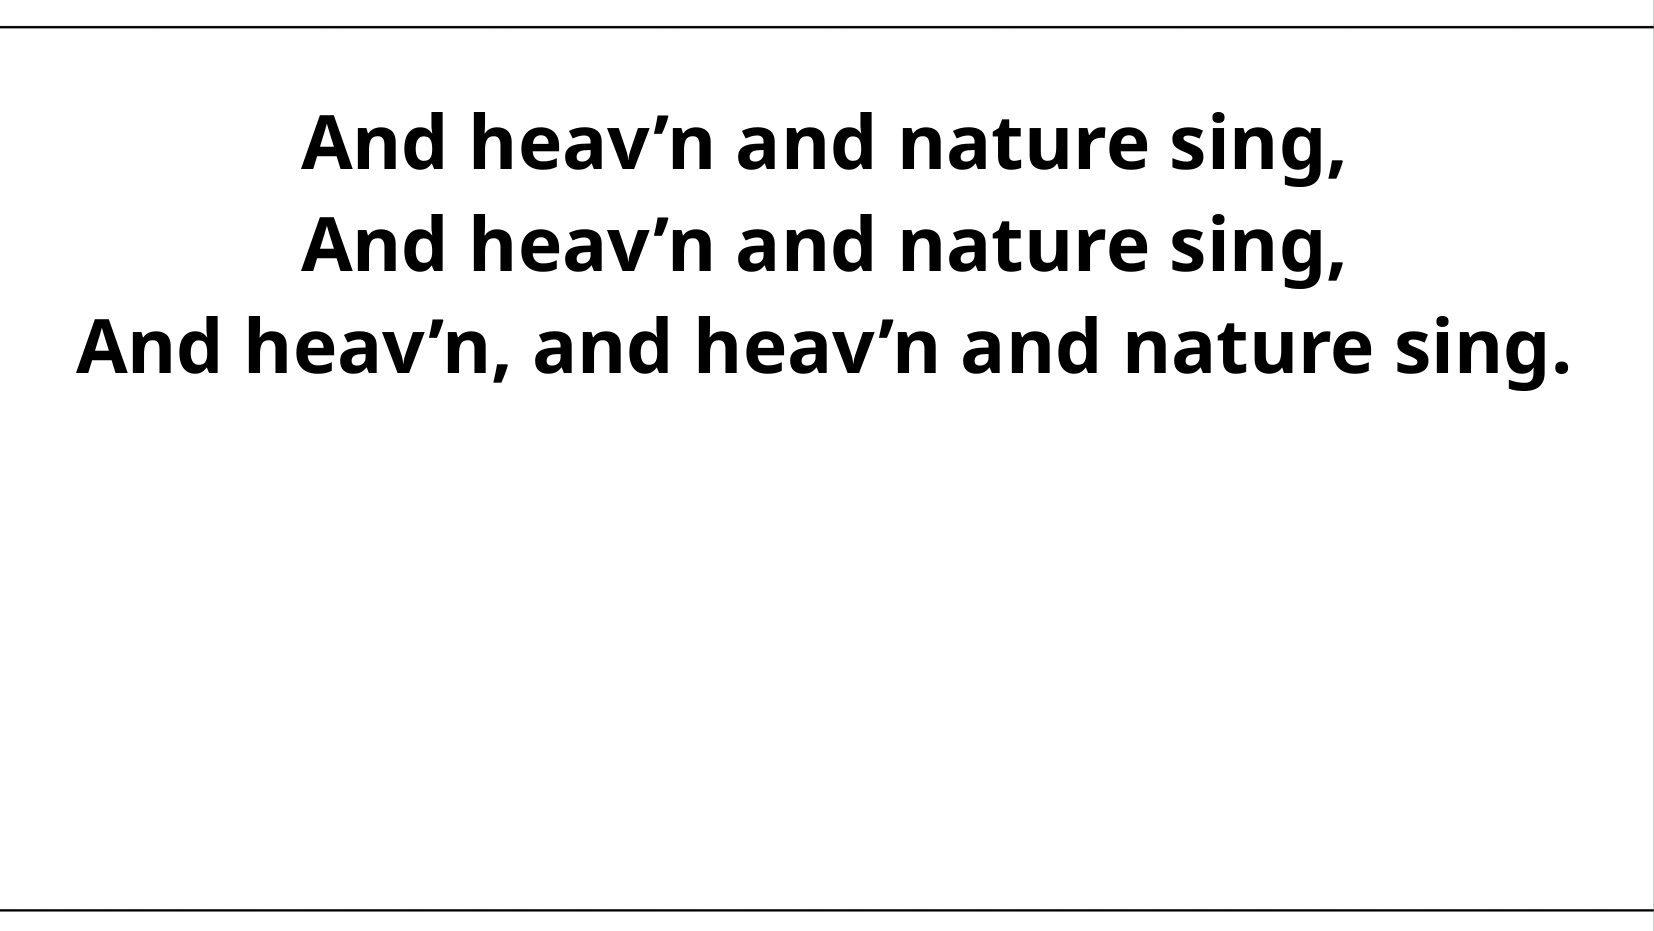

And heav’n and nature sing,
And heav’n and nature sing,
And heav’n, and heav’n and nature sing.